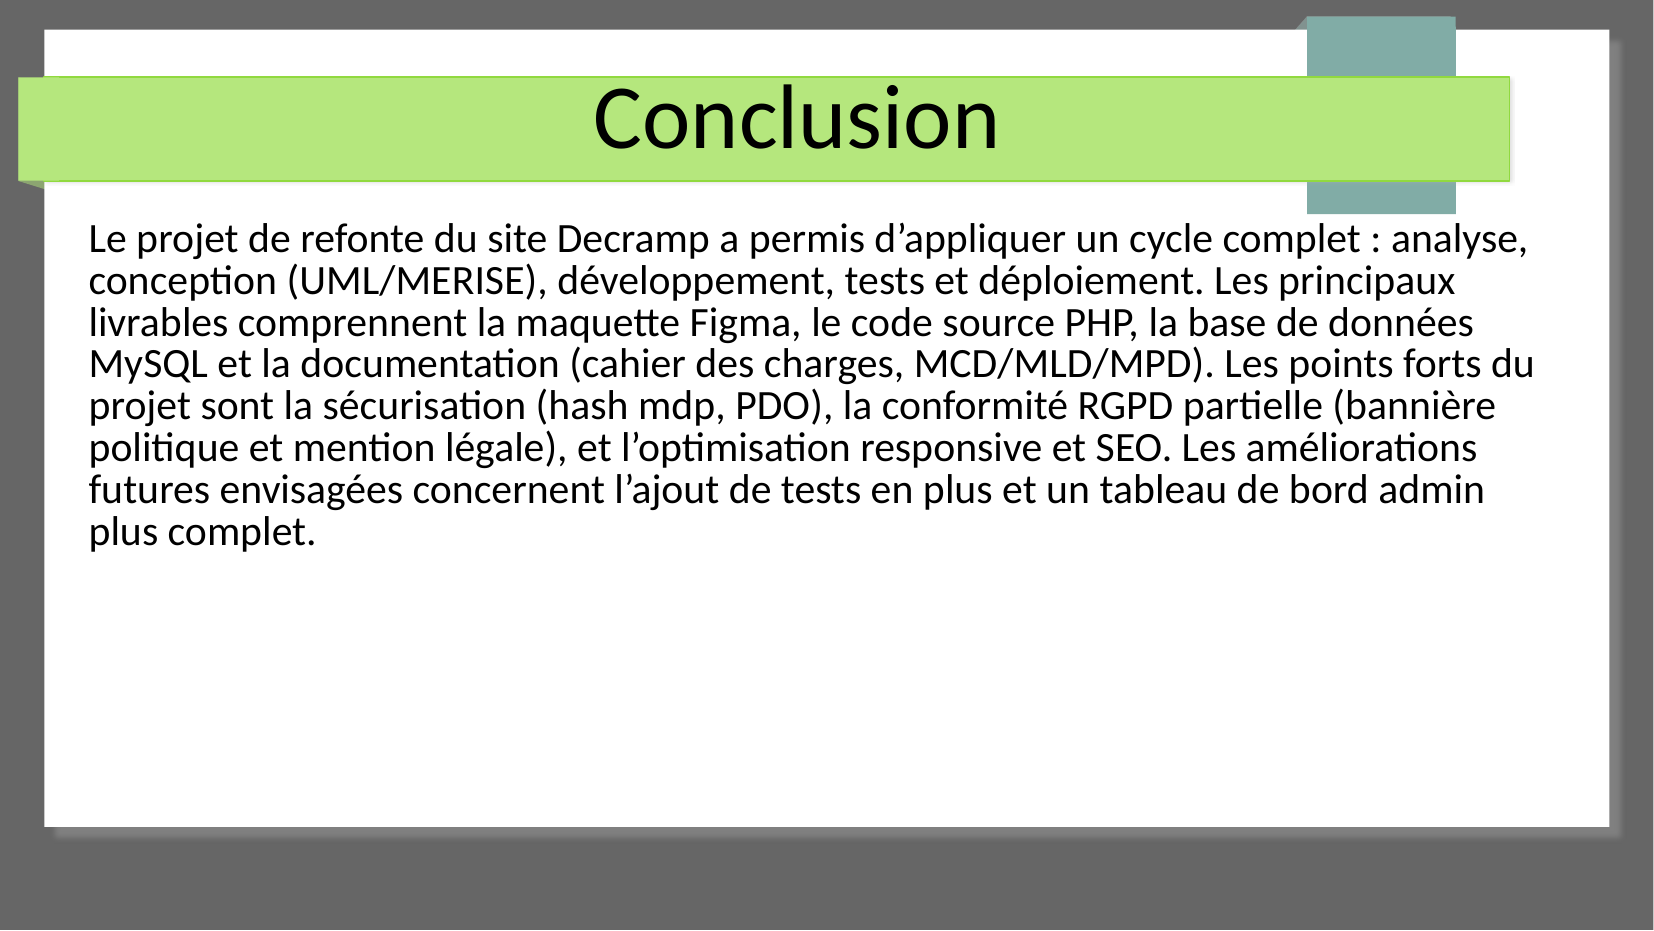

# Conclusion
Le projet de refonte du site Decramp a permis d’appliquer un cycle complet : analyse, conception (UML/MERISE), développement, tests et déploiement. Les principaux livrables comprennent la maquette Figma, le code source PHP, la base de données MySQL et la documentation (cahier des charges, MCD/MLD/MPD). Les points forts du projet sont la sécurisation (hash mdp, PDO), la conformité RGPD partielle (bannière politique et mention légale), et l’optimisation responsive et SEO. Les améliorations futures envisagées concernent l’ajout de tests en plus et un tableau de bord admin plus complet.